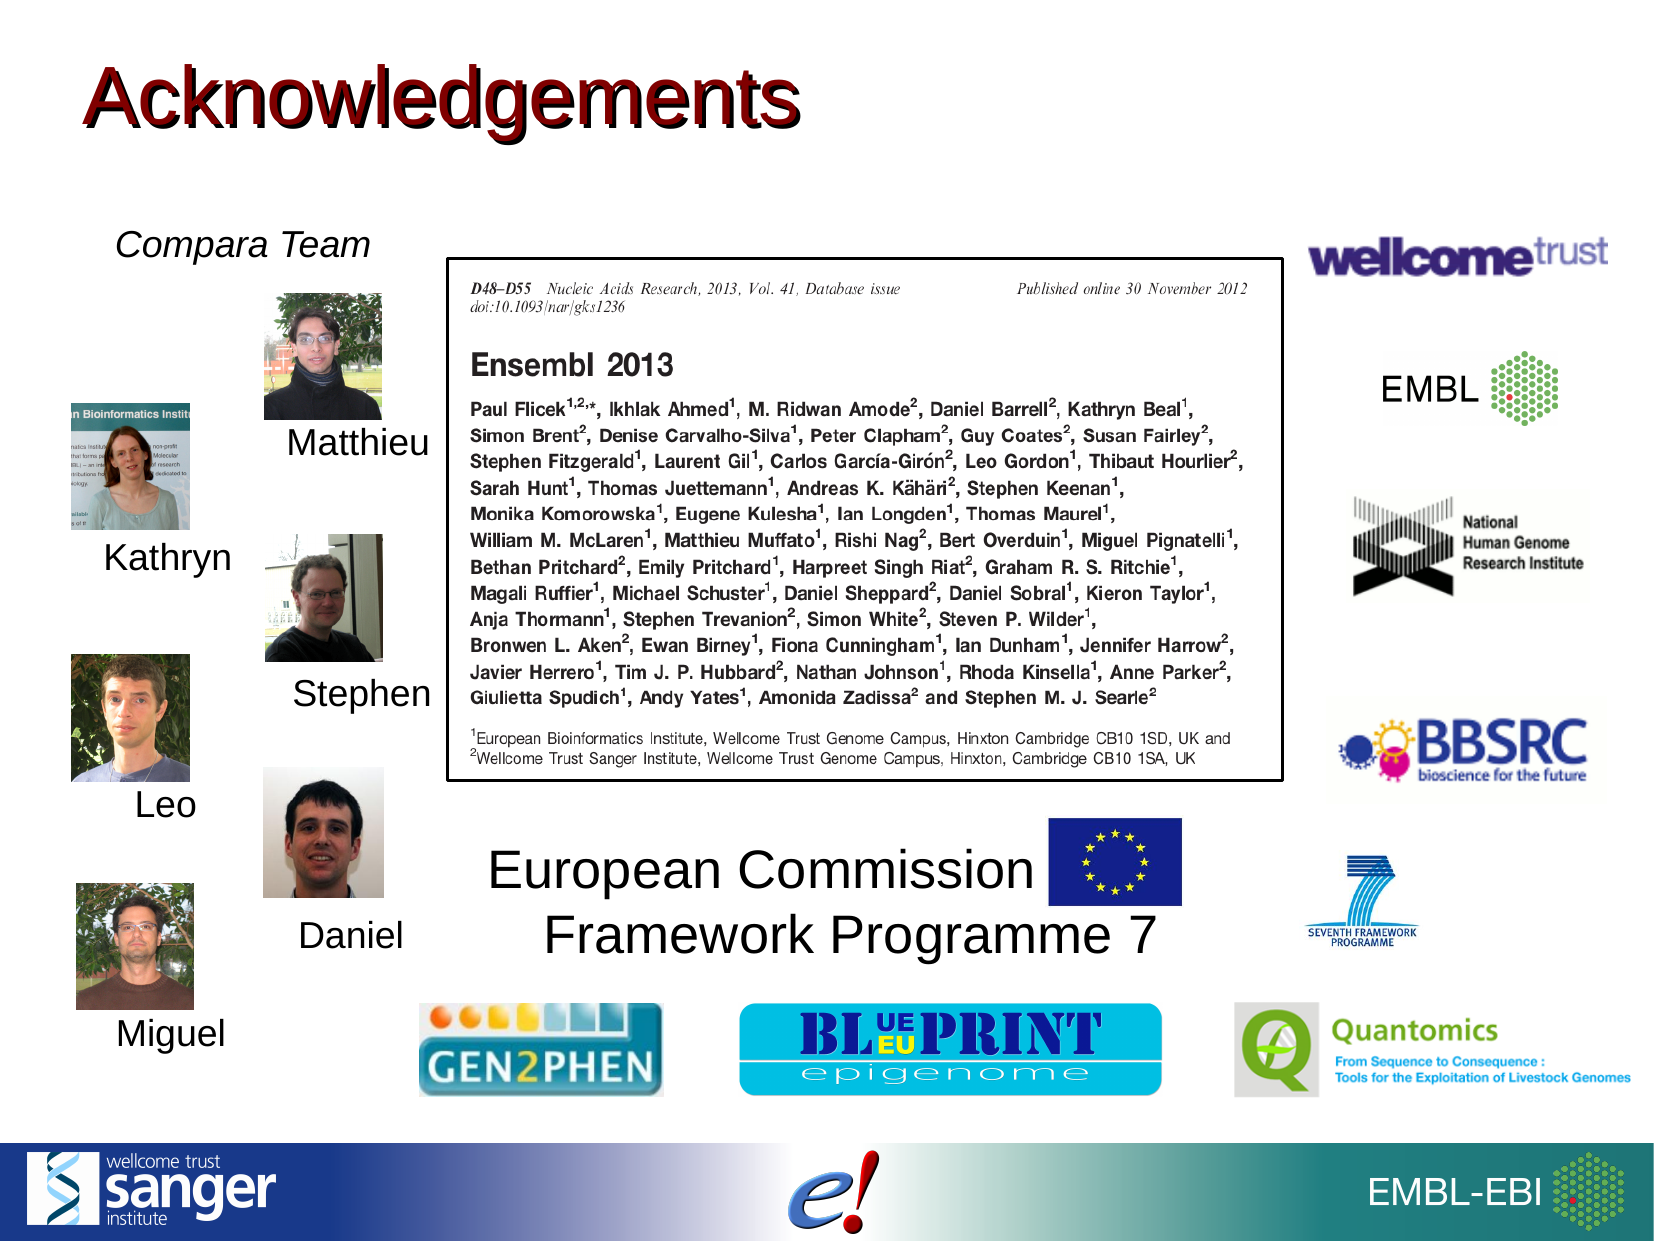

# Acknowledgements
Compara Team
Matthieu
Kathryn
Stephen
Leo
European Commission Framework Programme 7
Daniel
Miguel